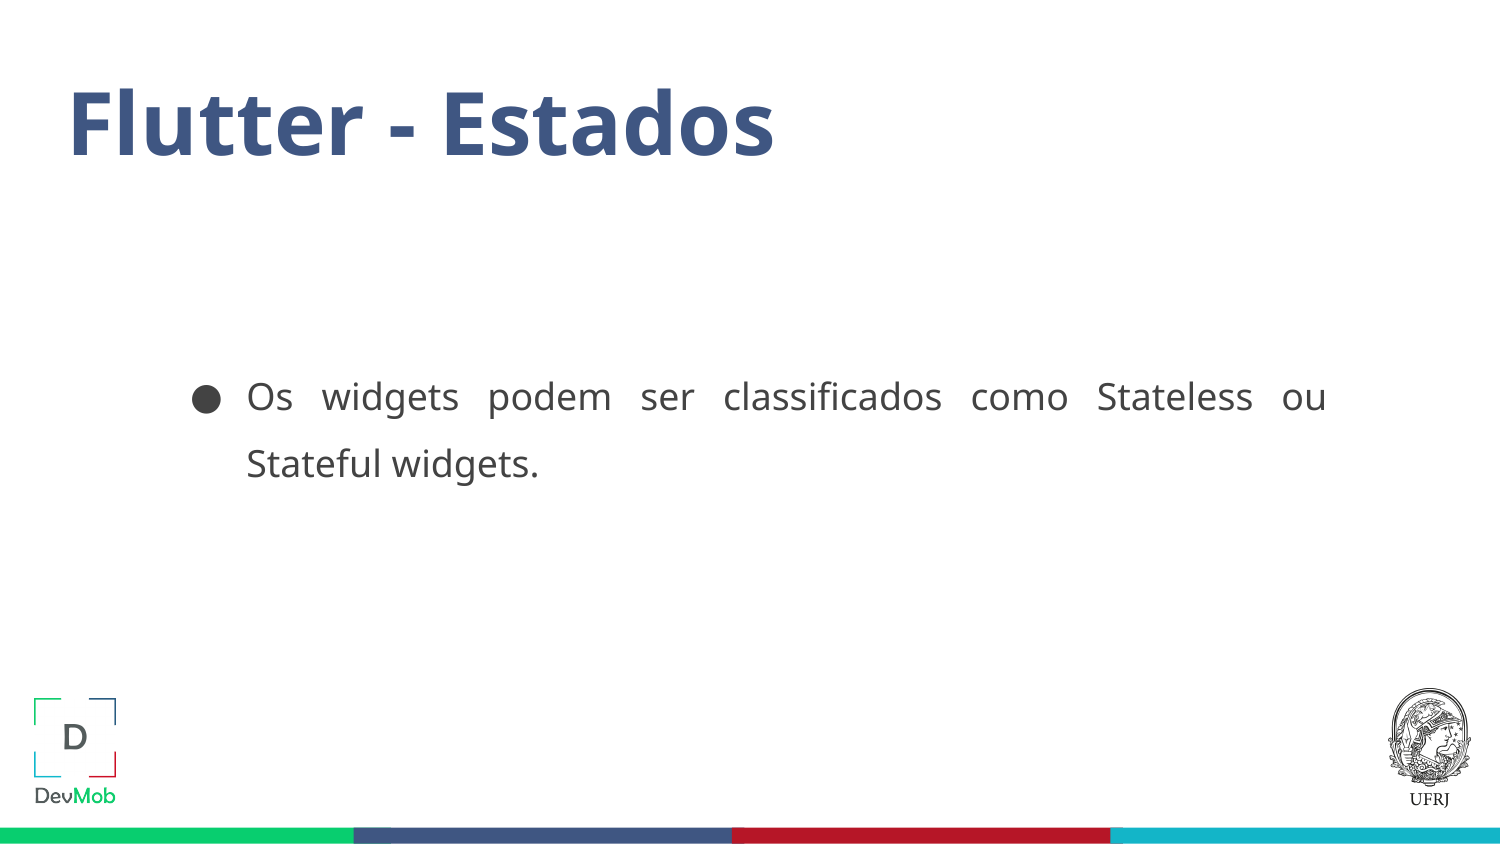

# Flutter - Estados
Os widgets podem ser classificados como Stateless ou Stateful widgets.